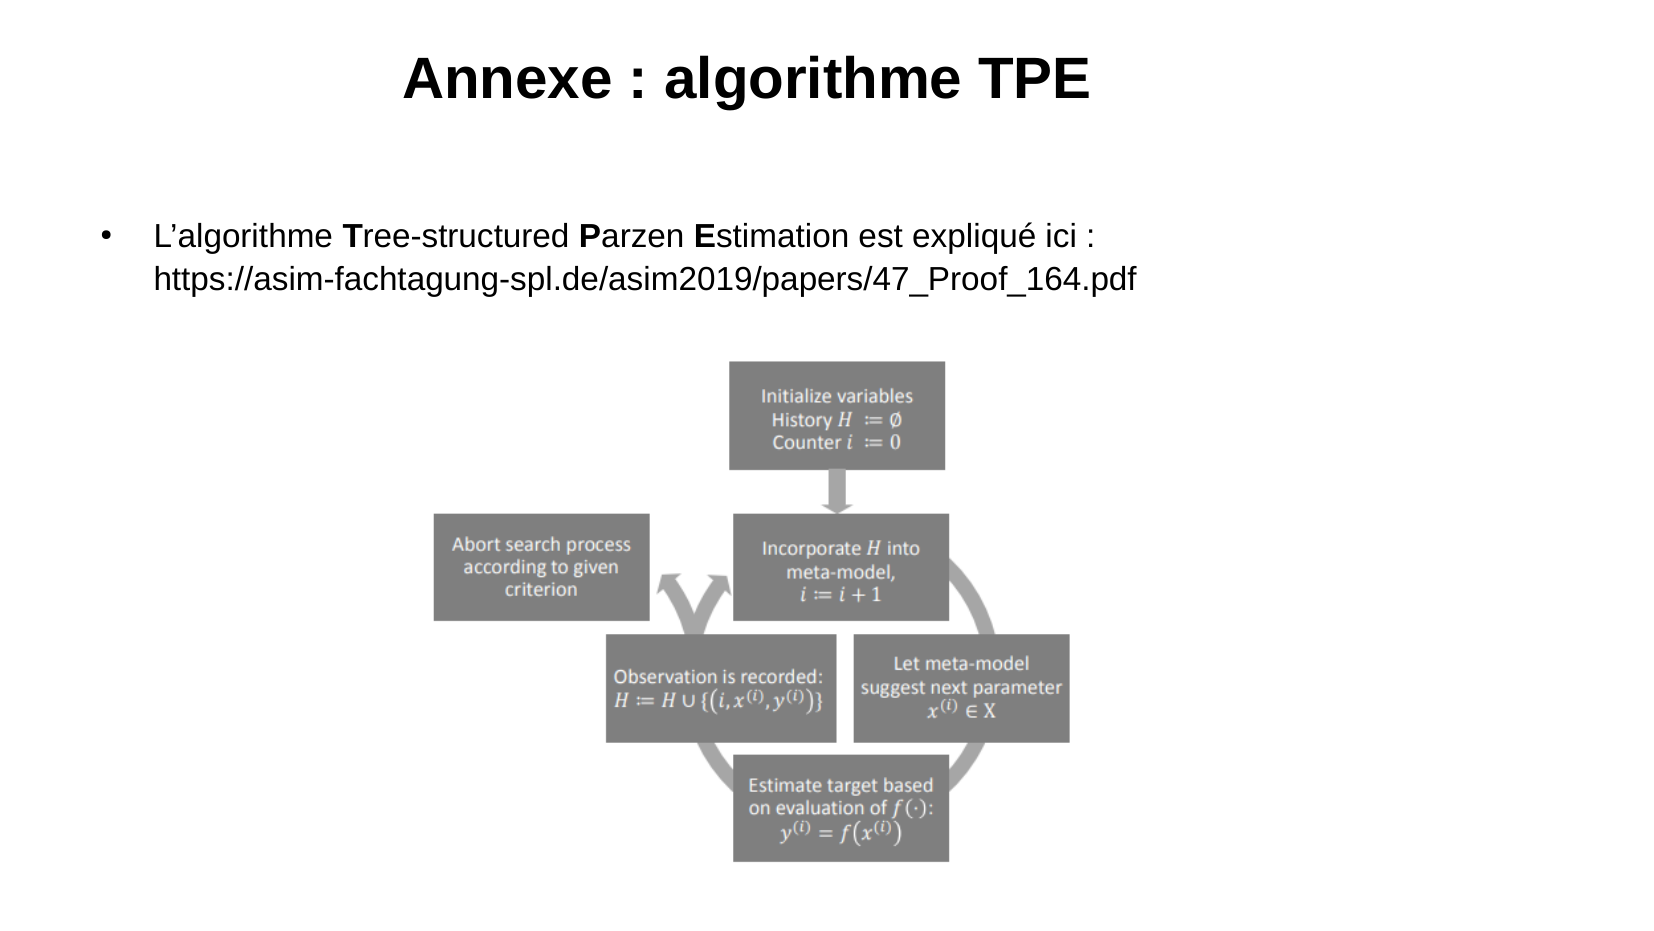

Annexe : algorithme TPE
# L’algorithme Tree-structured Parzen Estimation est expliqué ici :
https://asim-fachtagung-spl.de/asim2019/papers/47_Proof_164.pdf